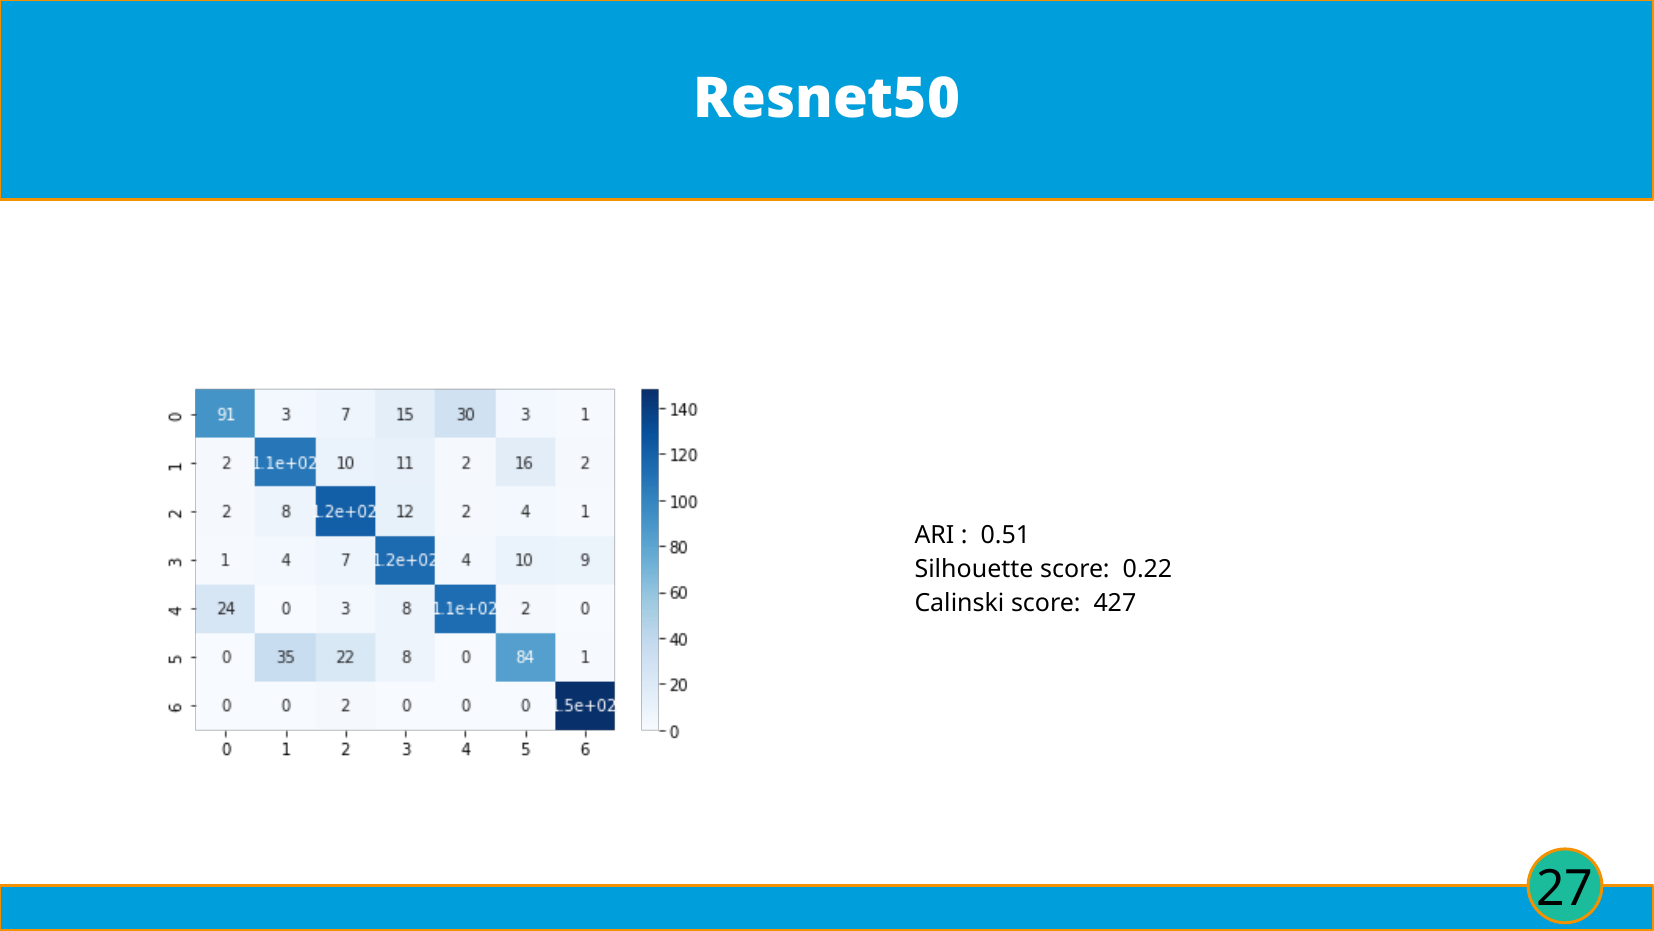

# Resnet50
ARI : 0.51
Silhouette score: 0.22
Calinski score: 427